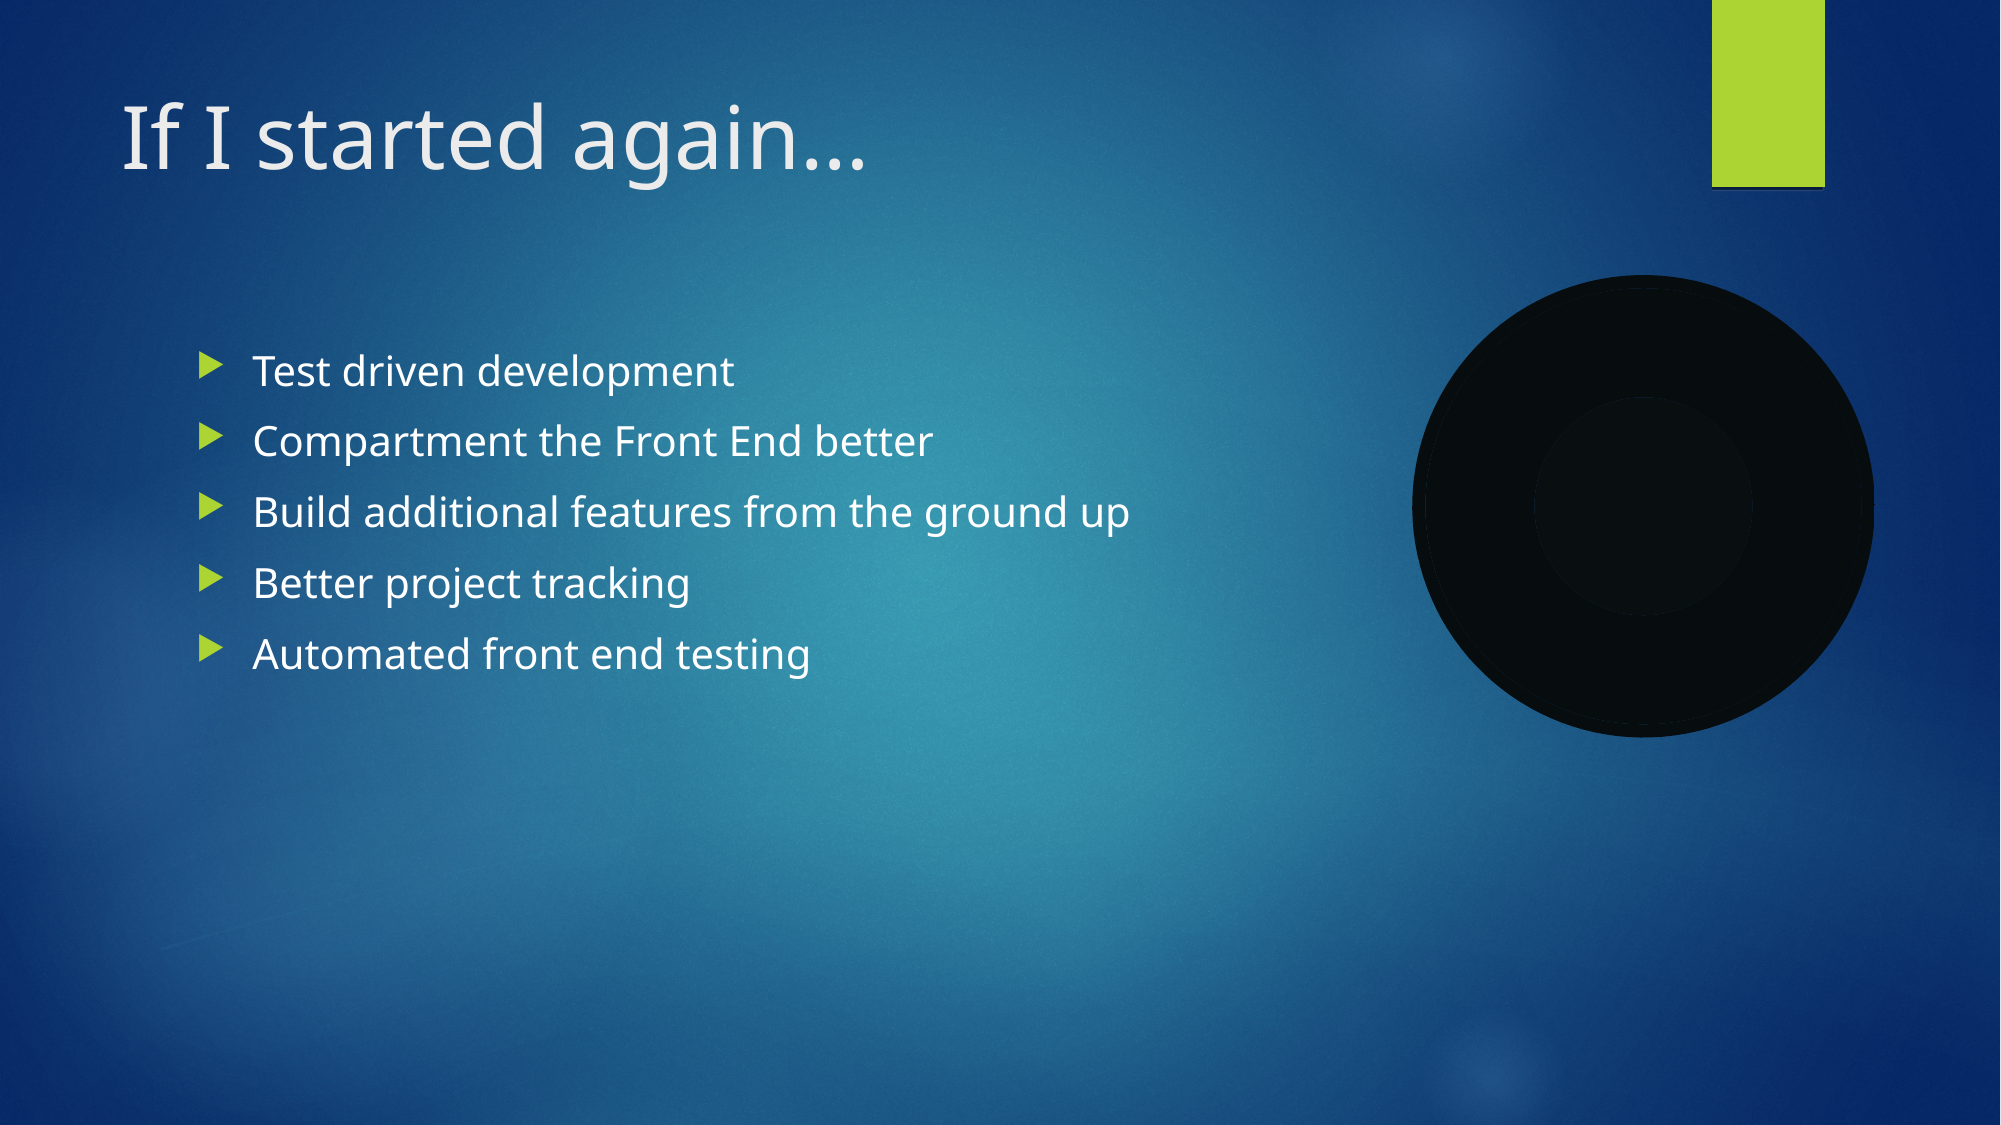

# If I started again…
Test driven development
Compartment the Front End better
Build additional features from the ground up
Better project tracking
Automated front end testing